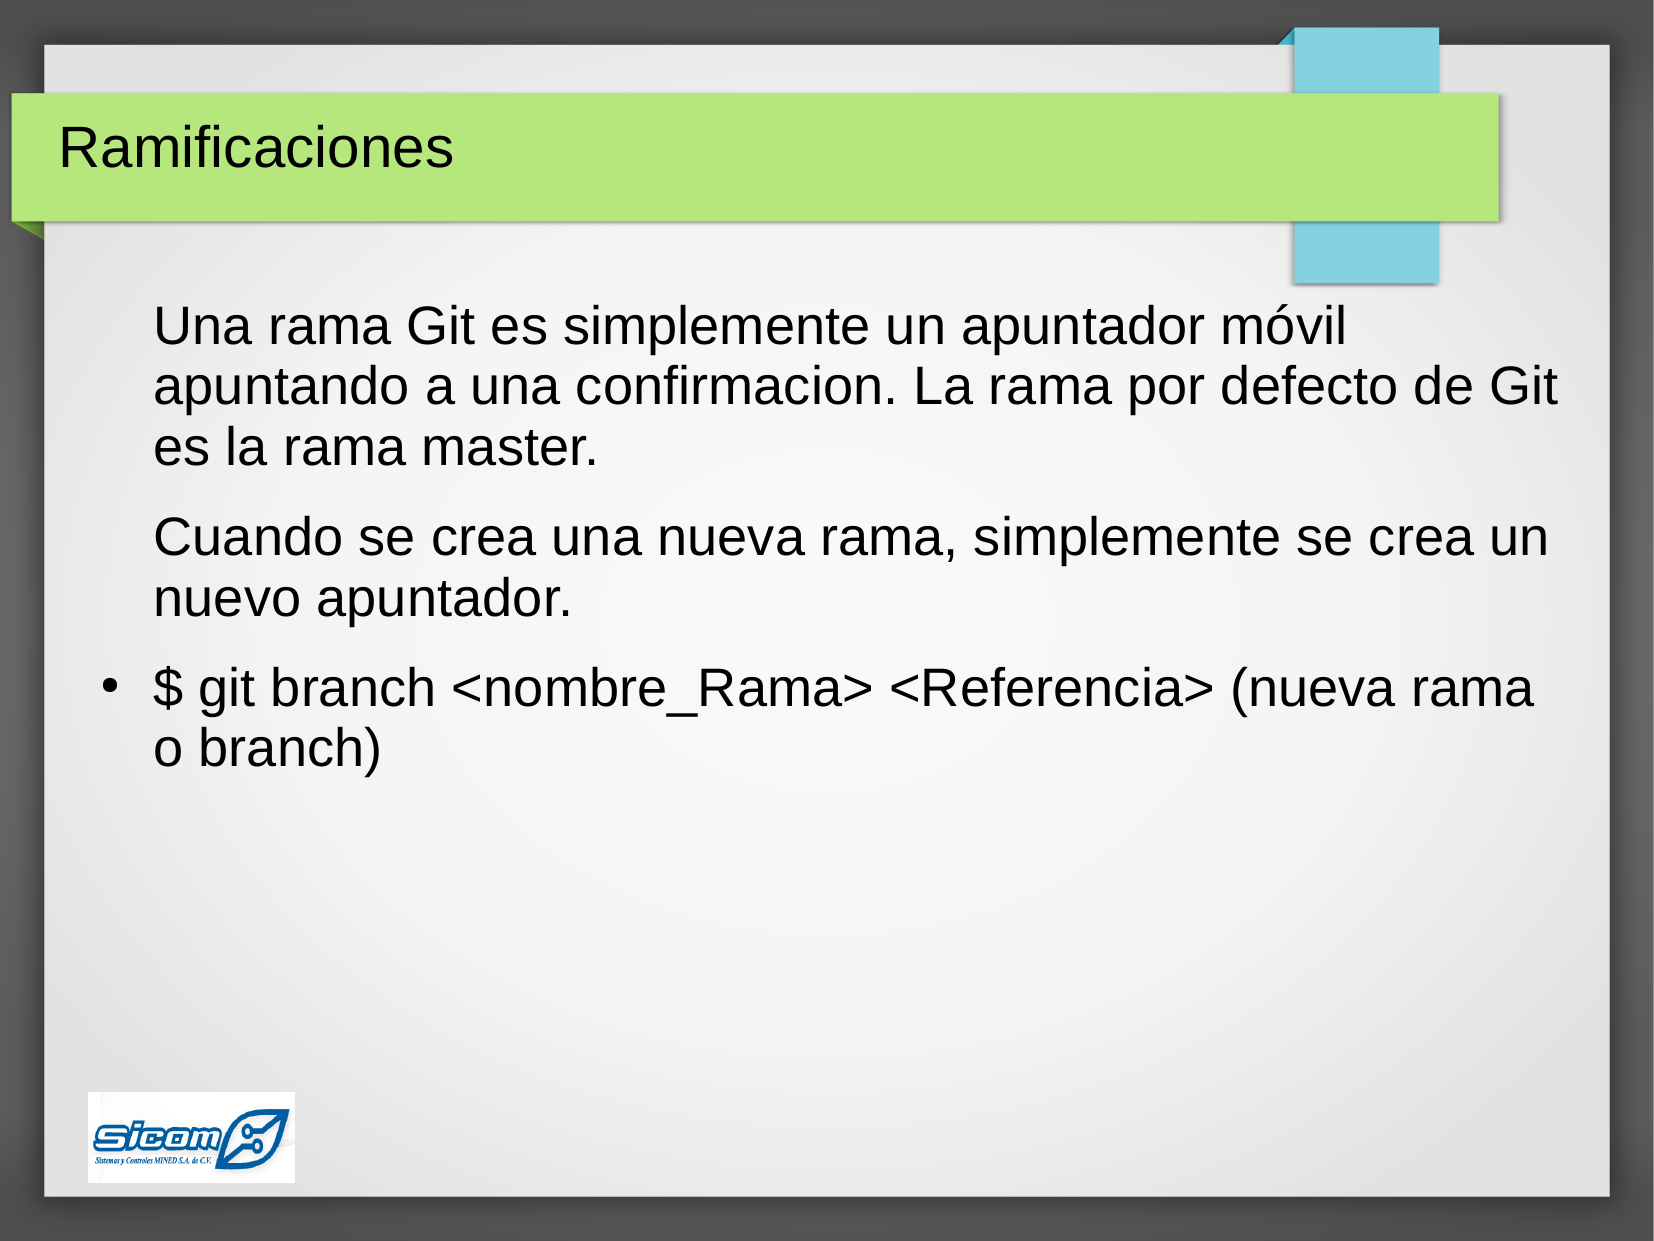

# Ramificaciones
Una rama Git es simplemente un apuntador móvil apuntando a una confirmacion. La rama por defecto de Git es la rama master.
Cuando se crea una nueva rama, simplemente se crea un nuevo apuntador.
$ git branch <nombre_Rama> <Referencia> (nueva rama o branch)